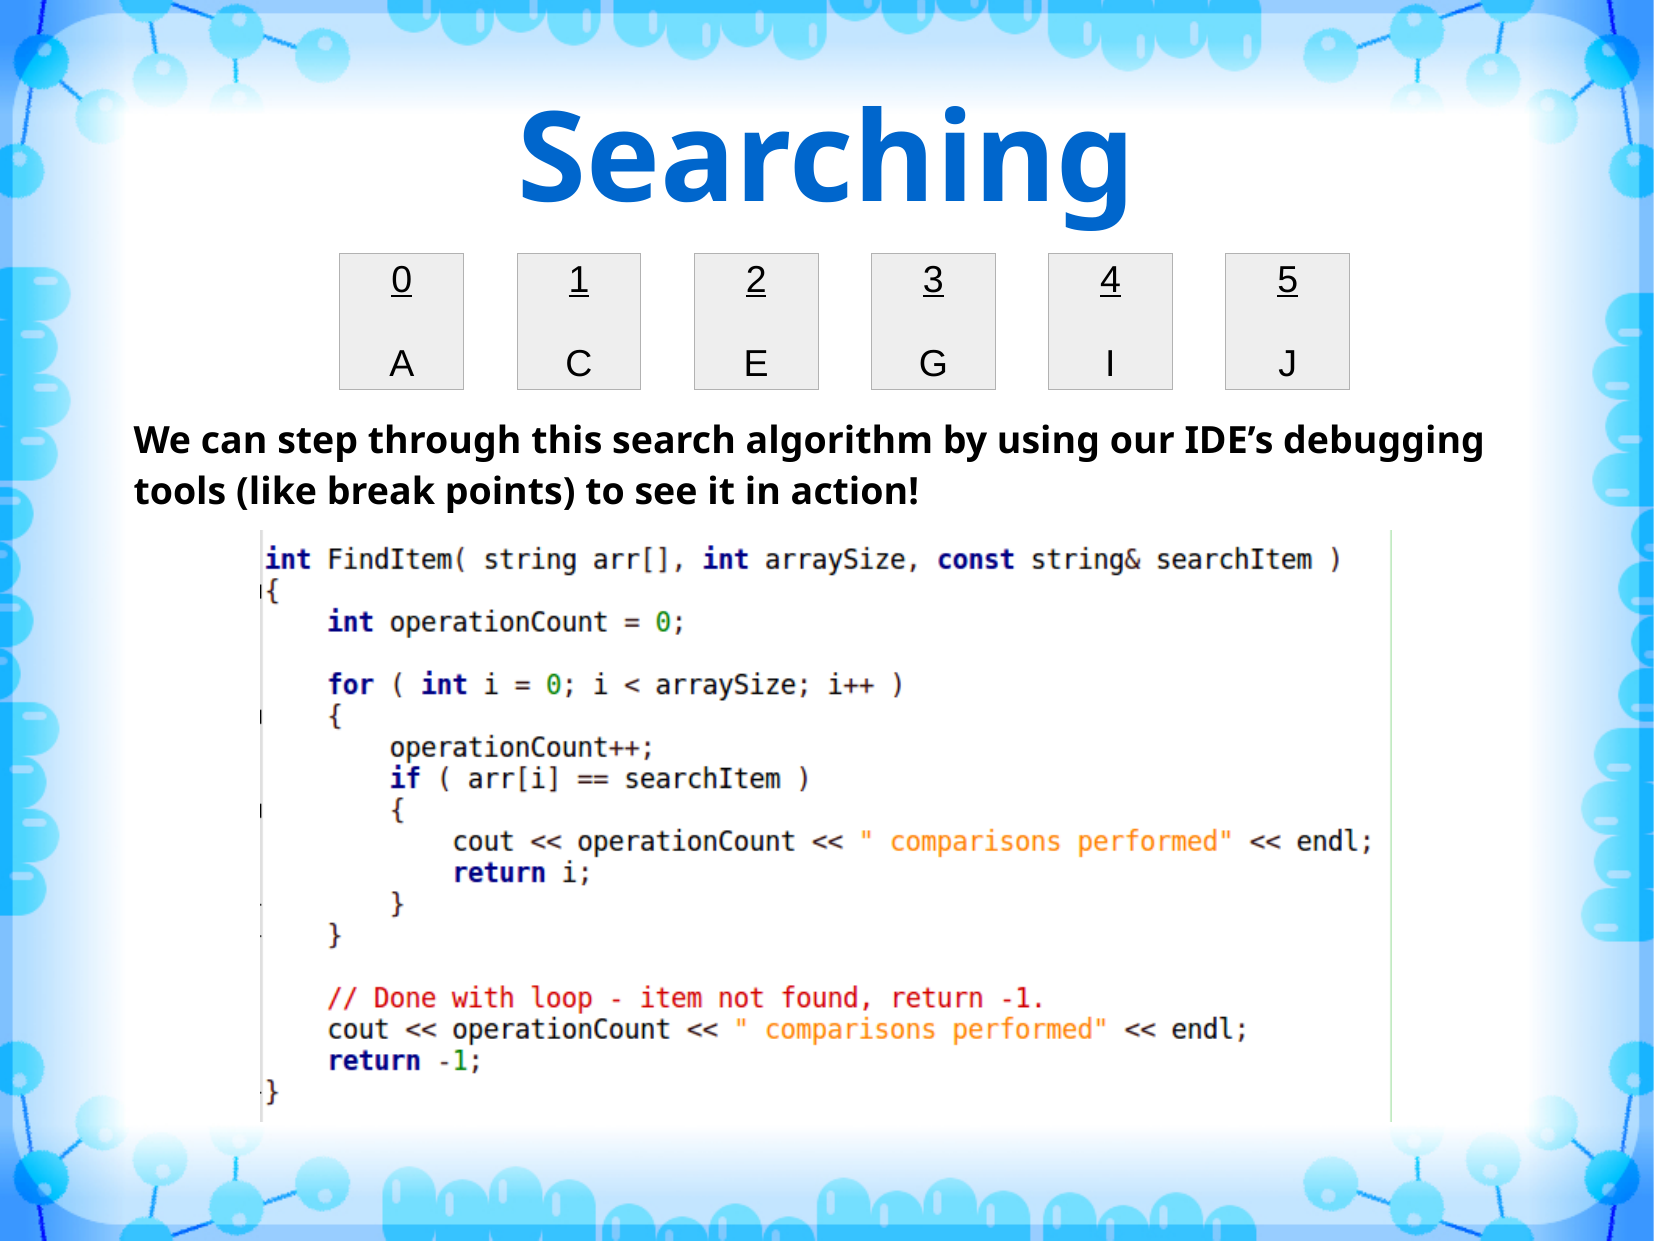

# Searching
0
A
1
C
2
E
3
G
4
I
5
J
We can step through this search algorithm by using our IDE’s debugging tools (like break points) to see it in action!